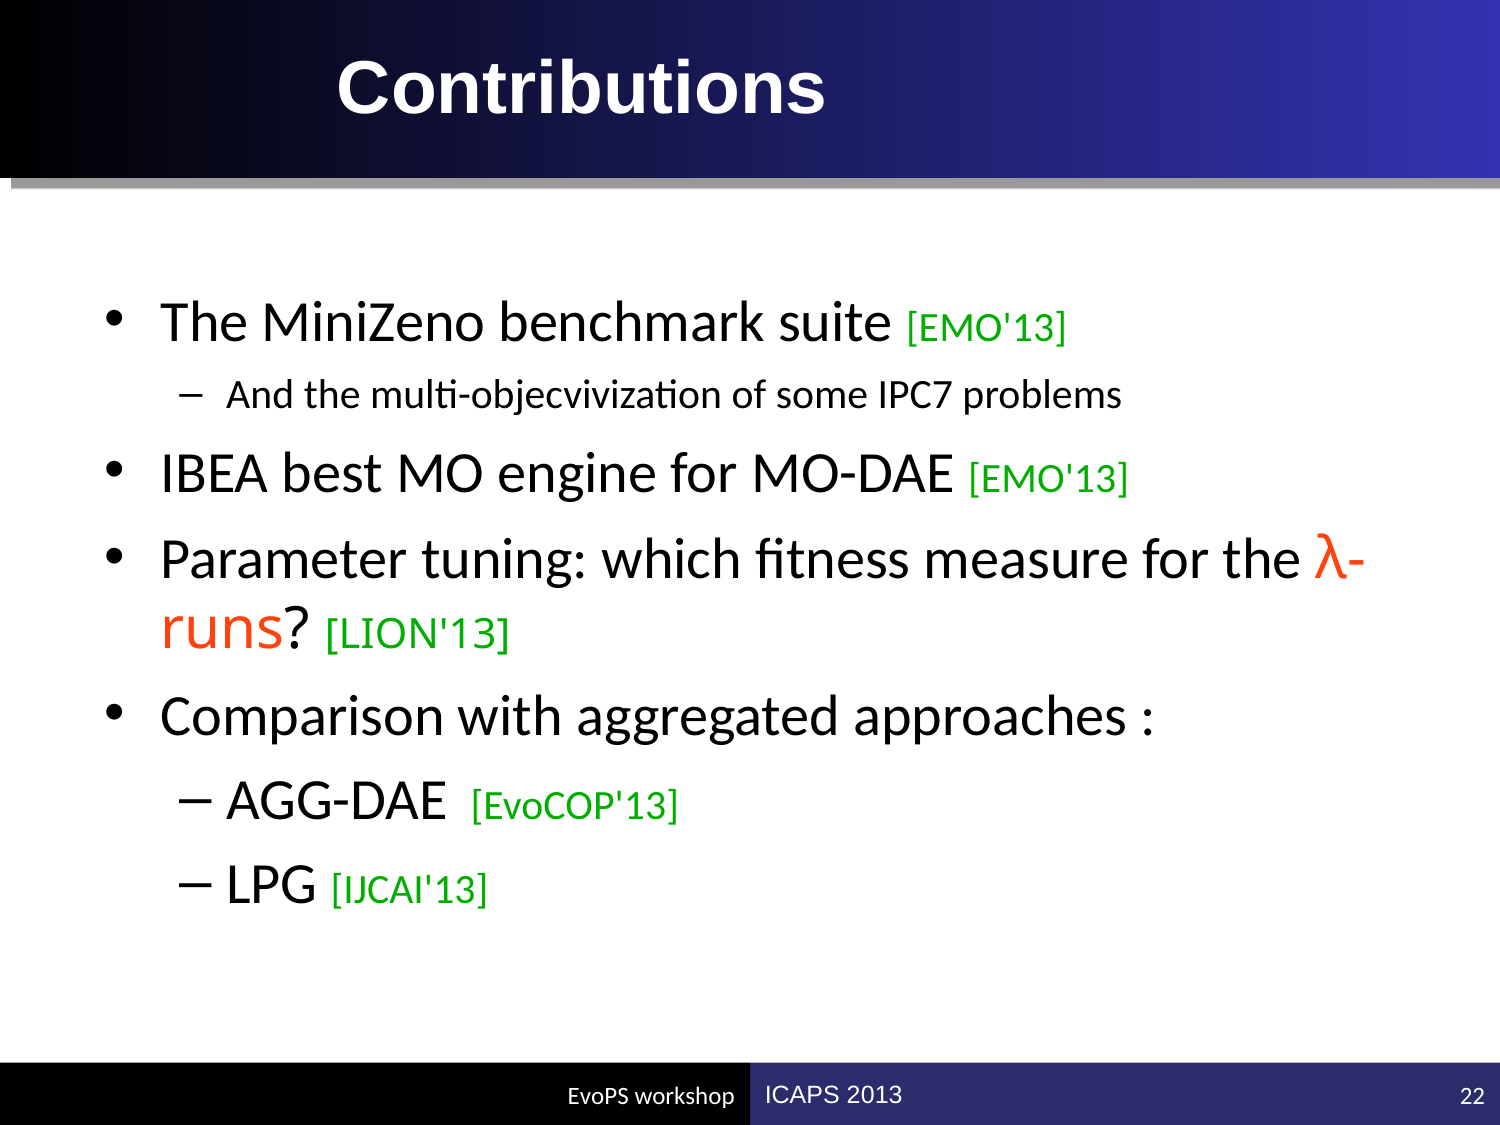

Contributions
# The MiniZeno benchmark suite [EMO'13]
And the multi-objecvivization of some IPC7 problems
IBEA best MO engine for MO-DAE [EMO'13]
Parameter tuning: which fitness measure for the λ-runs? [LION'13]
Comparison with aggregated approaches :
AGG-DAE [EvoCOP'13]
LPG [IJCAI'13]
22